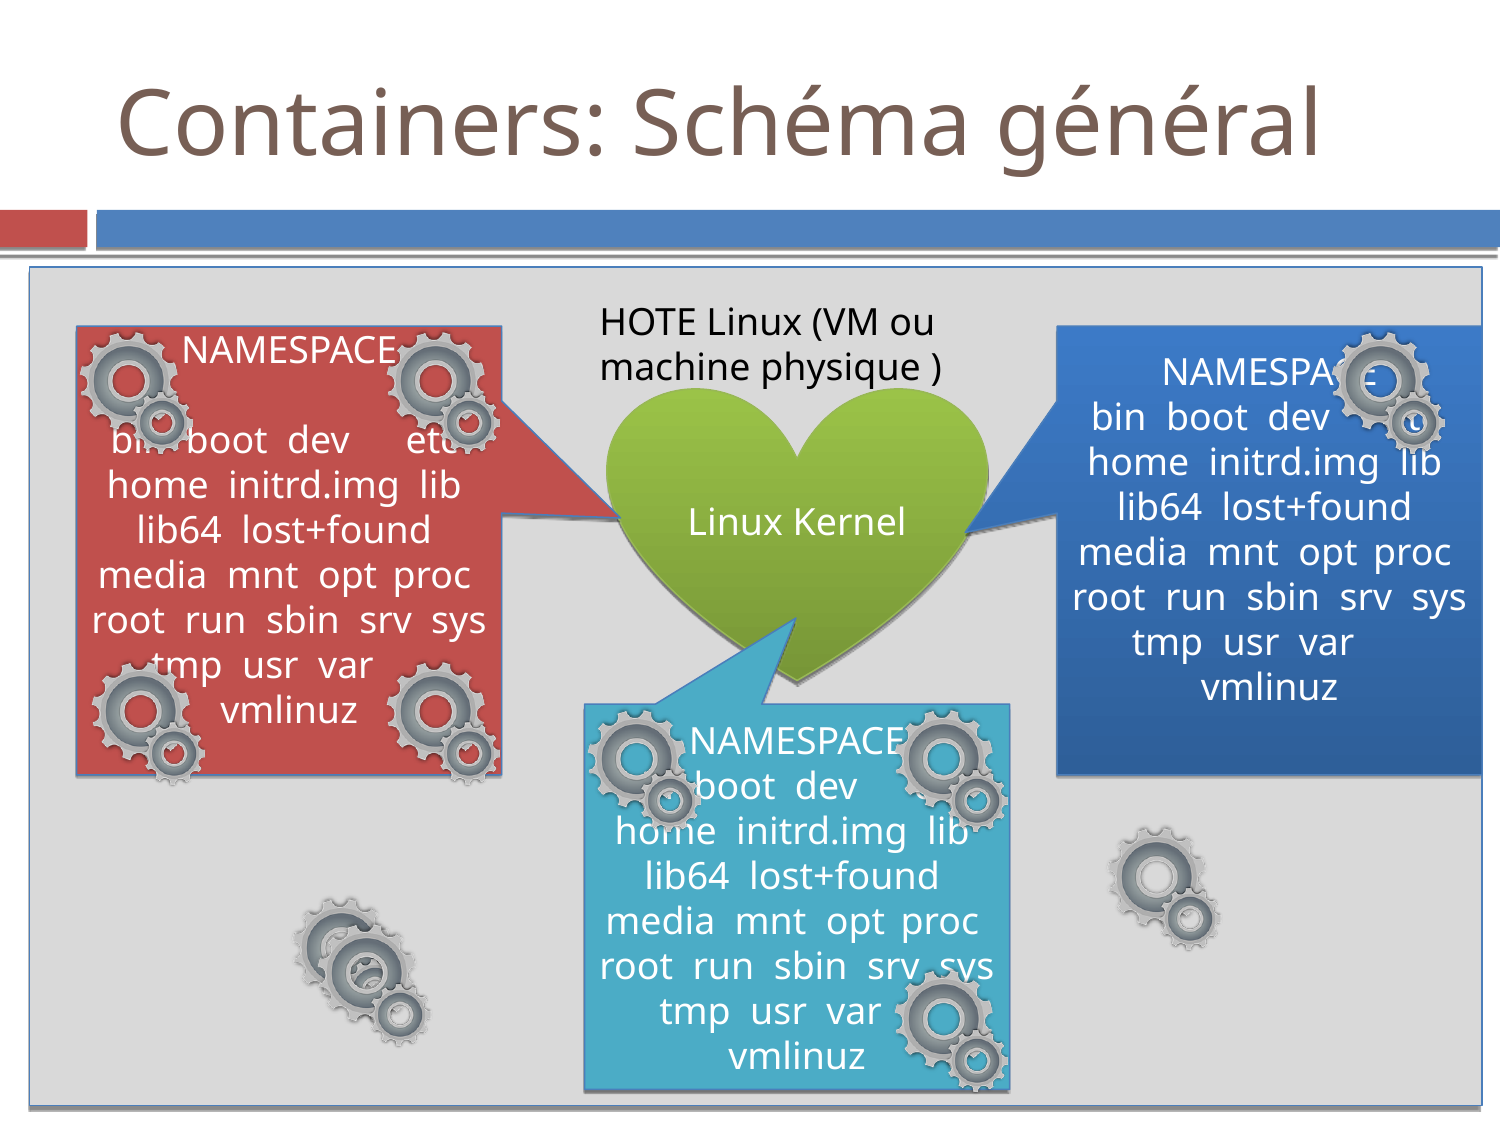

Containers: Schéma général
HOTE Linux (VM ou machine physique )
NAMESPACE
bin boot dev	etc home initrd.img lib lib64 lost+found media mnt opt	proc root run sbin srv sys tmp usr var	vmlinuz
NAMESPACE
bin boot dev	etc home initrd.img lib lib64 lost+found media mnt opt	proc root run sbin srv sys tmp usr var	vmlinuz
Linux Kernel
NAMESPACE
bin boot dev	etc home initrd.img lib lib64 lost+found media mnt opt	proc root run sbin srv sys tmp usr var	vmlinuz